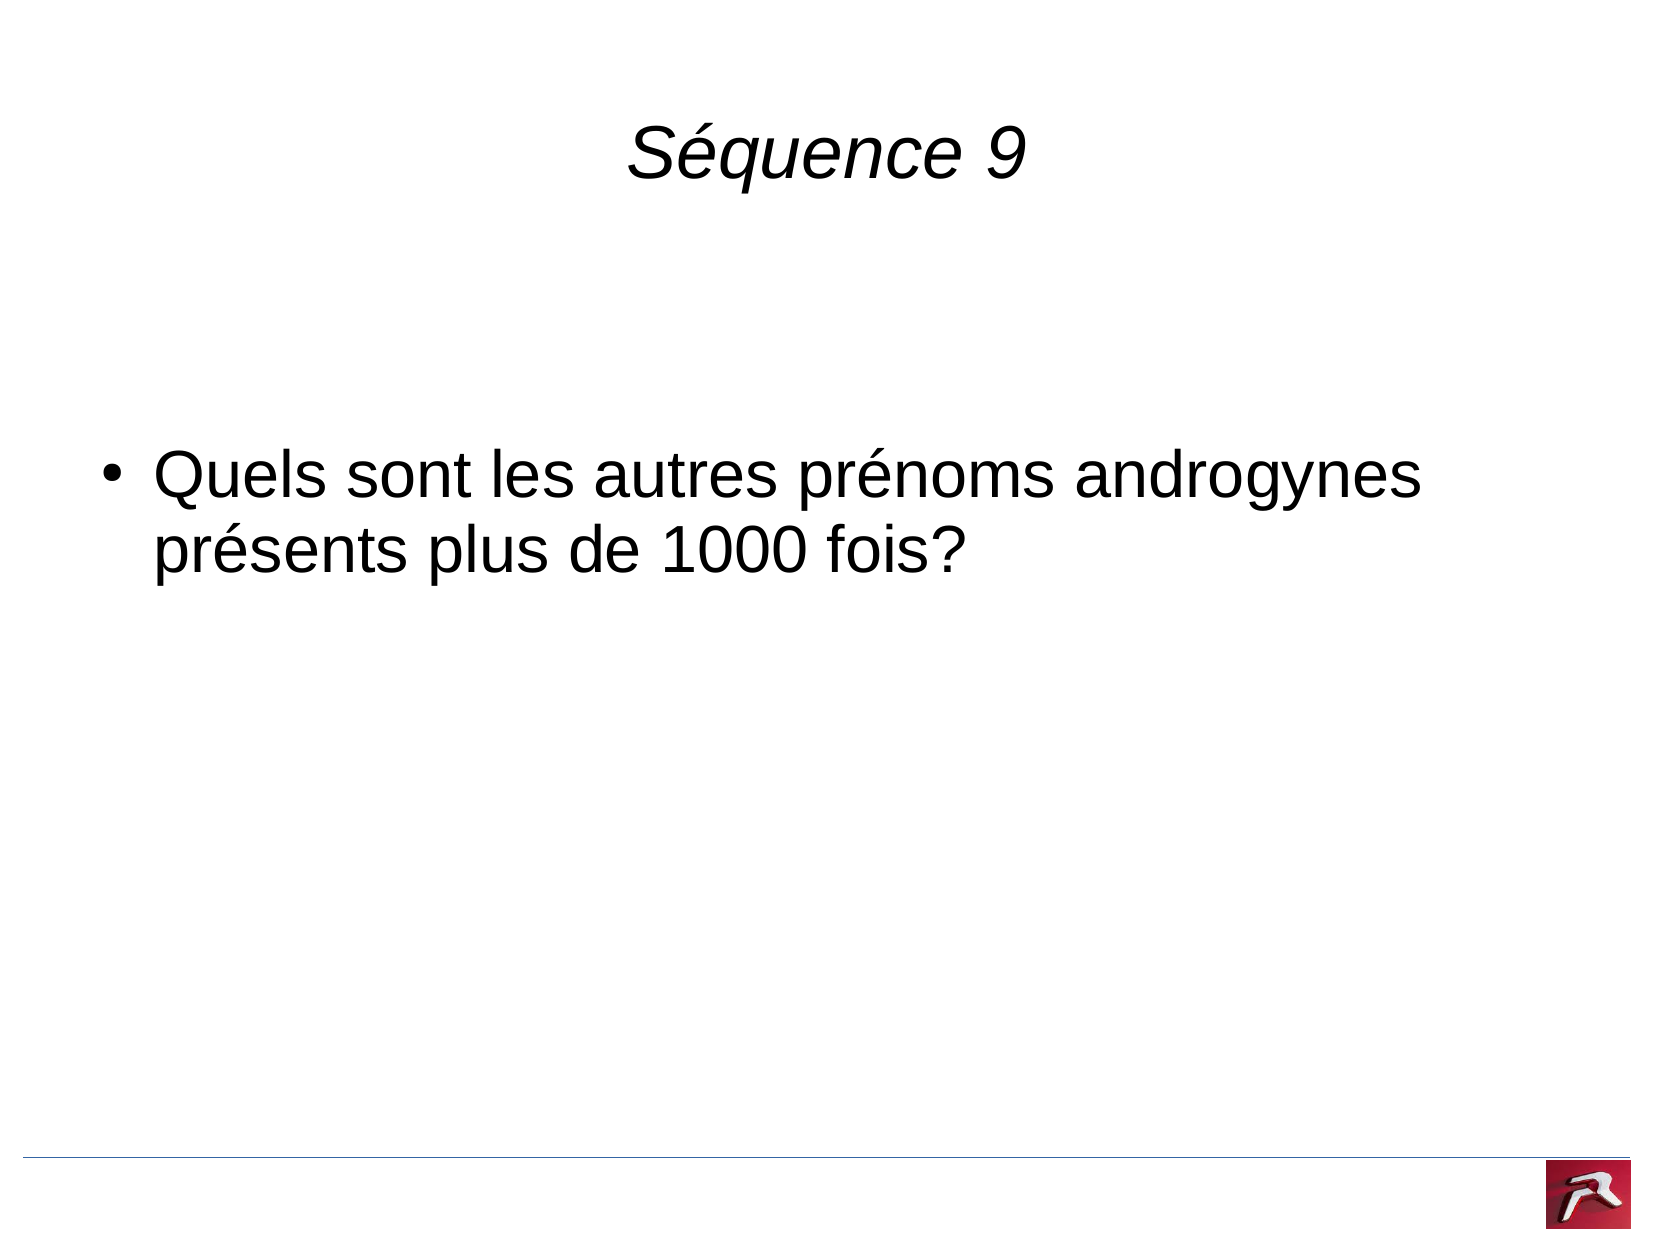

# Séquence 9
Quels sont les autres prénoms androgynes présents plus de 1000 fois?